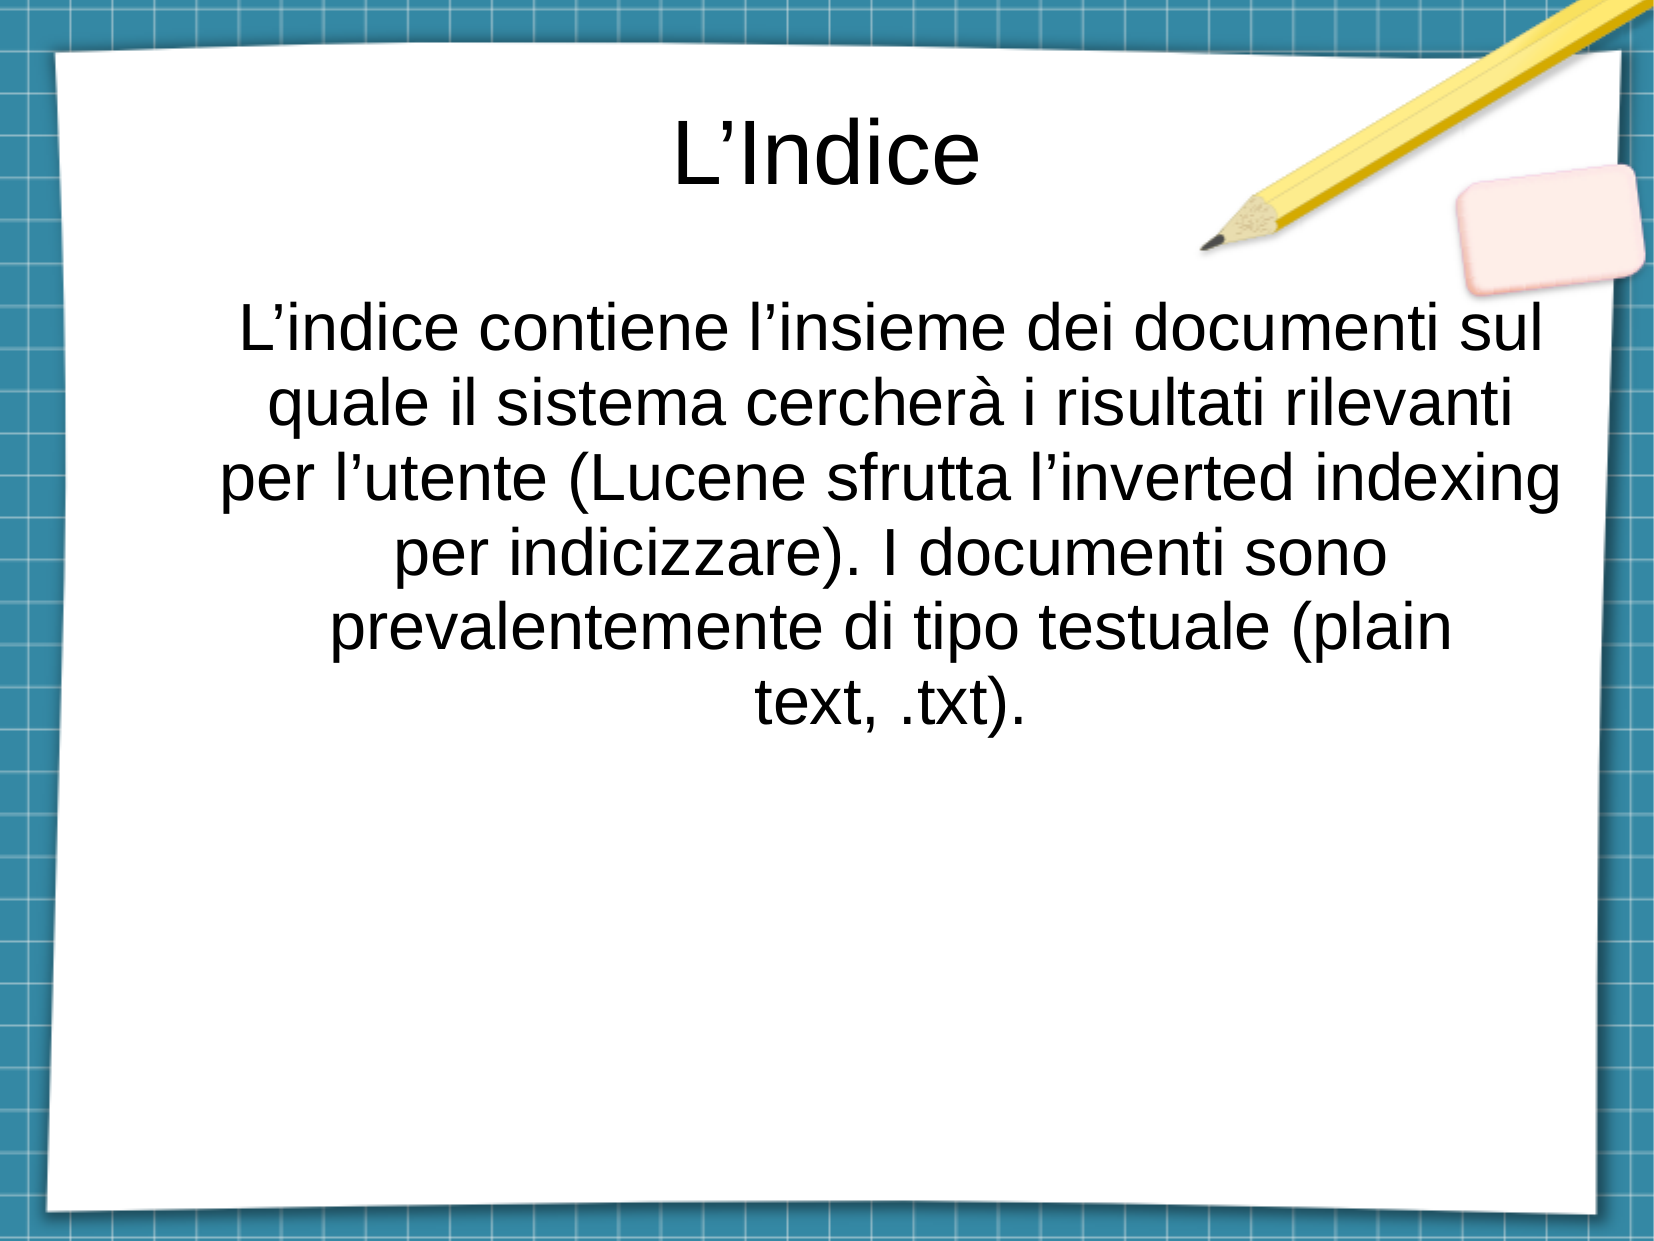

# L’Indice
L’indice contiene l’insieme dei documenti sul quale il sistema cercherà i risultati rilevanti per l’utente (Lucene sfrutta l’inverted indexing per indicizzare). I documenti sono prevalentemente di tipo testuale (plain text, .txt).